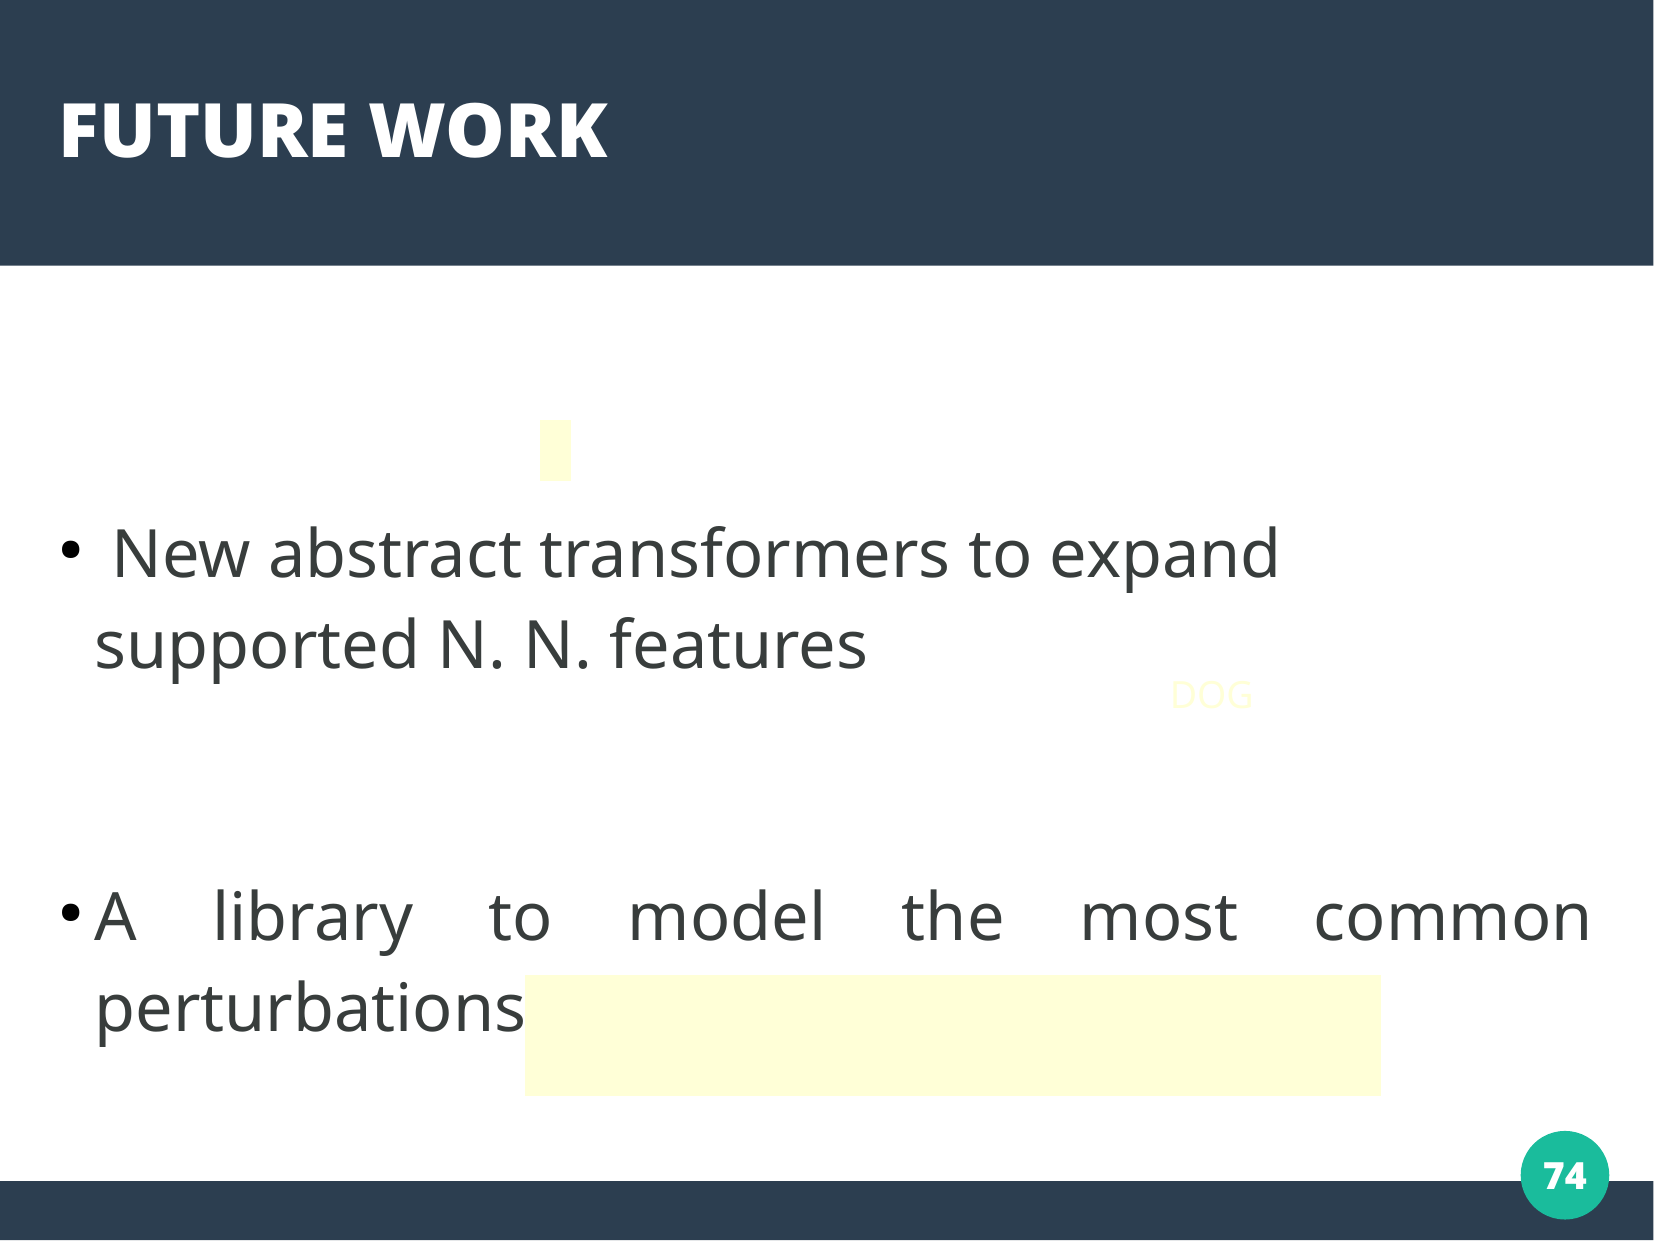

# FUTURE WORK
 New abstract transformers to expand supported N. N. features
A library to model the most common perturbations
DOG
74